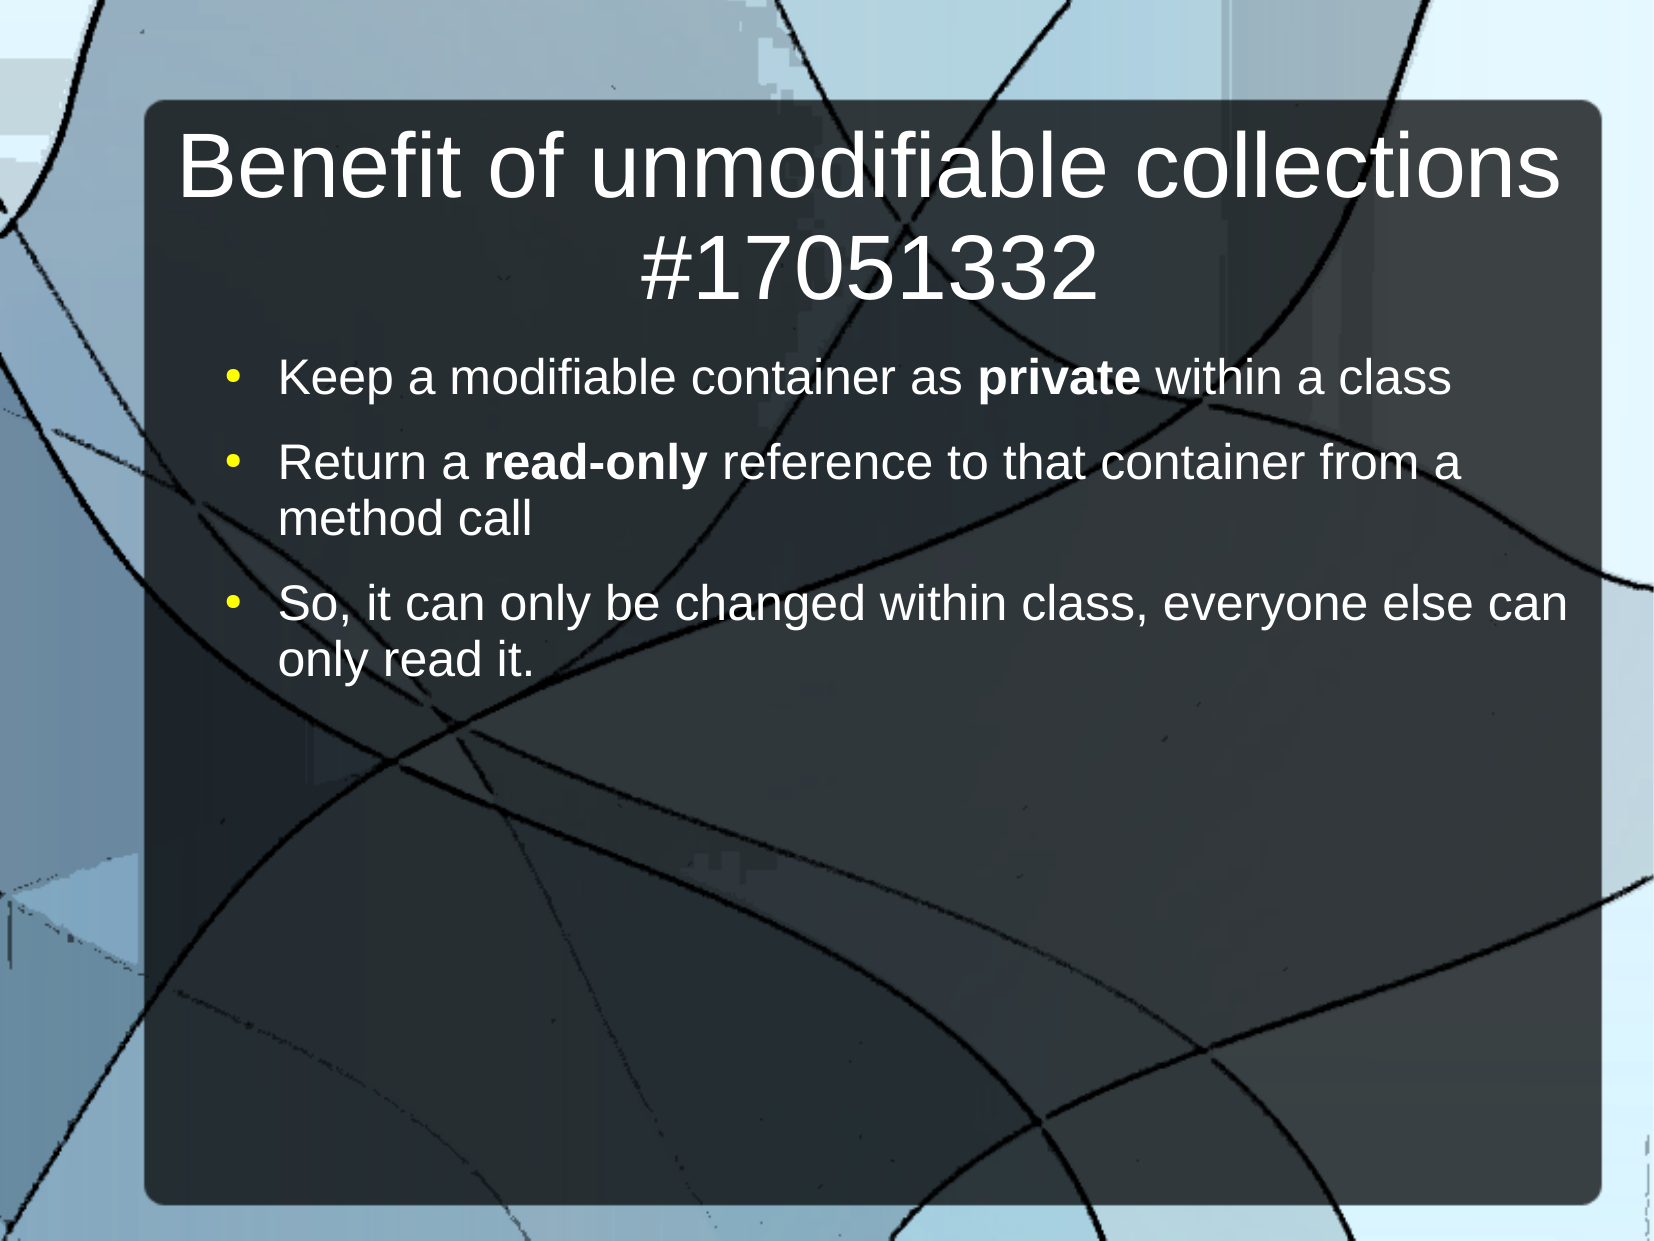

# Benefit of unmodifiable collections #17051332
Keep a modifiable container as private within a class
Return a read-only reference to that container from a method call
So, it can only be changed within class, everyone else can only read it.